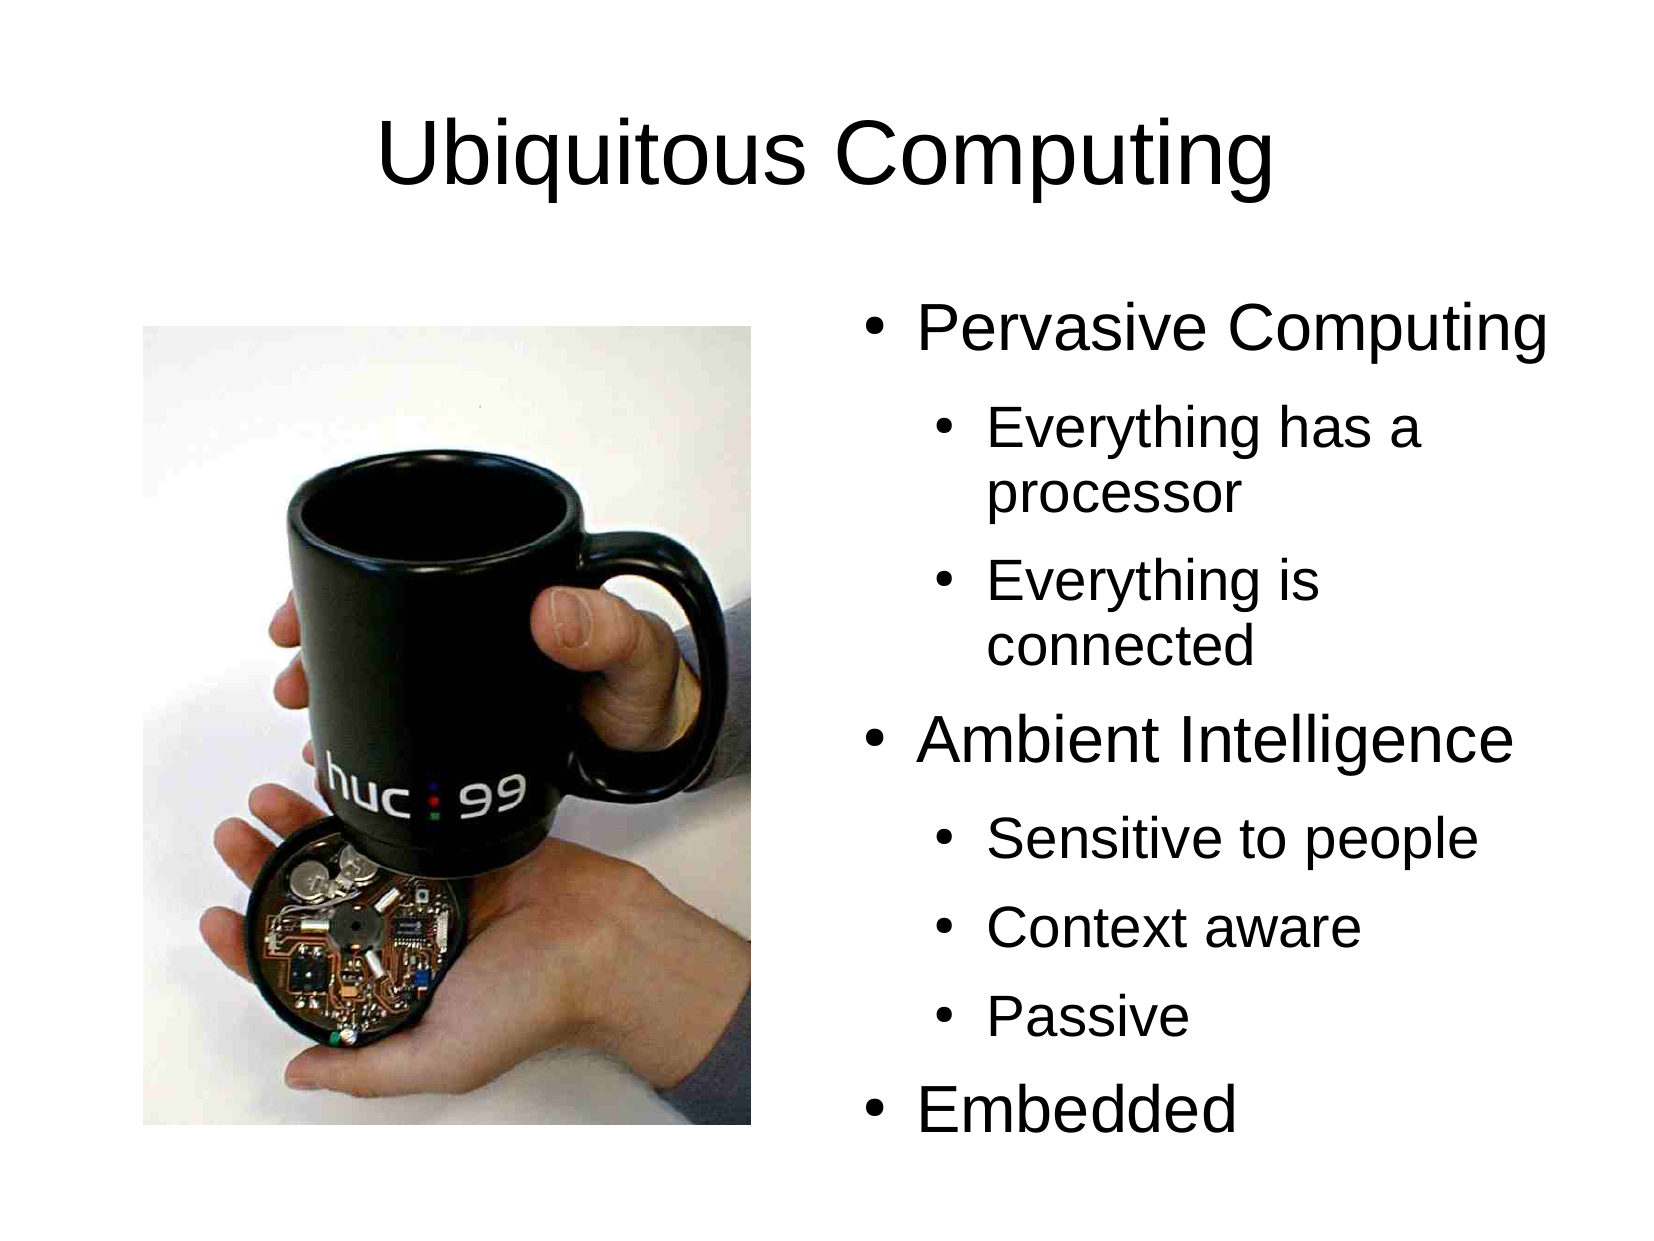

# Ubiquitous Computing
Pervasive Computing
Everything has a processor
Everything is connected
Ambient Intelligence
Sensitive to people
Context aware
Passive
Embedded